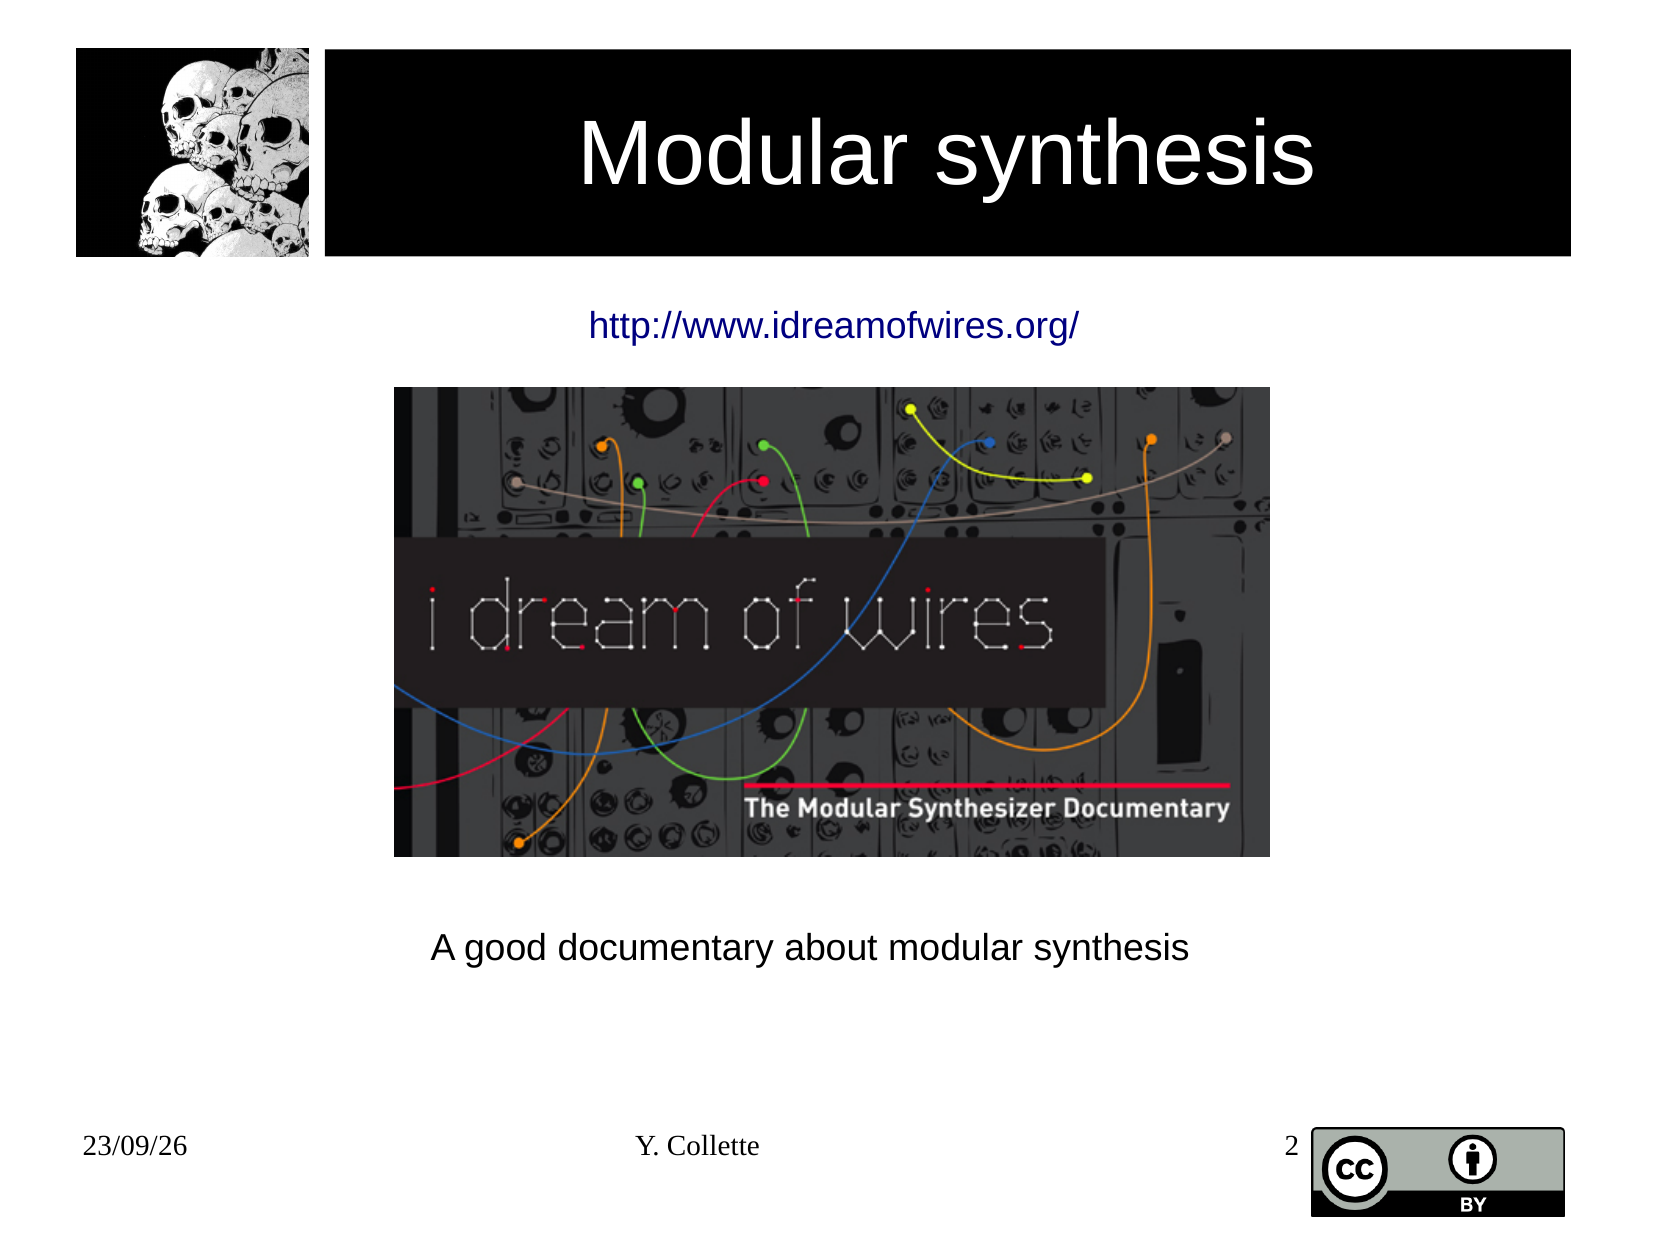

# Modular synthesis
http://www.idreamofwires.org/
A good documentary about modular synthesis
Y. Collette
2